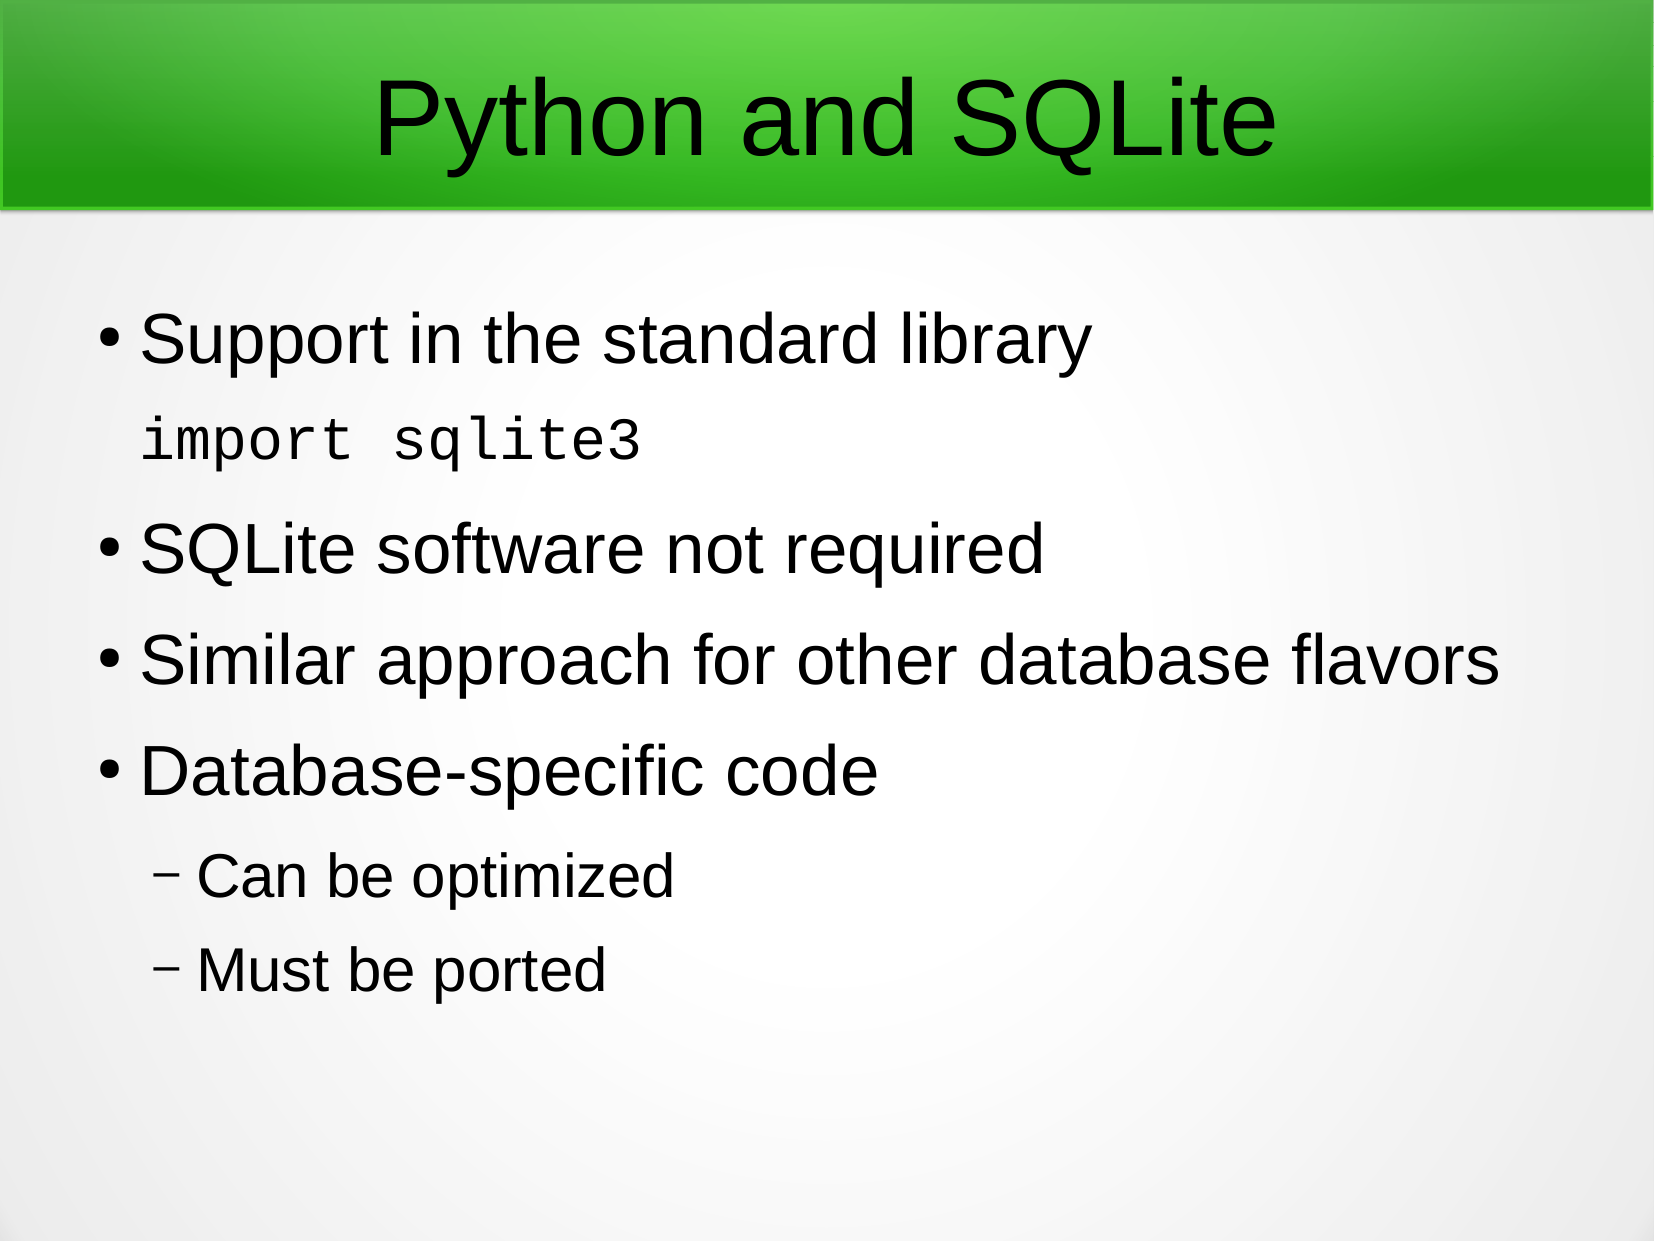

# Python and SQLite
Support in the standard library
import sqlite3
SQLite software not required
Similar approach for other database flavors
Database-specific code
Can be optimized
Must be ported